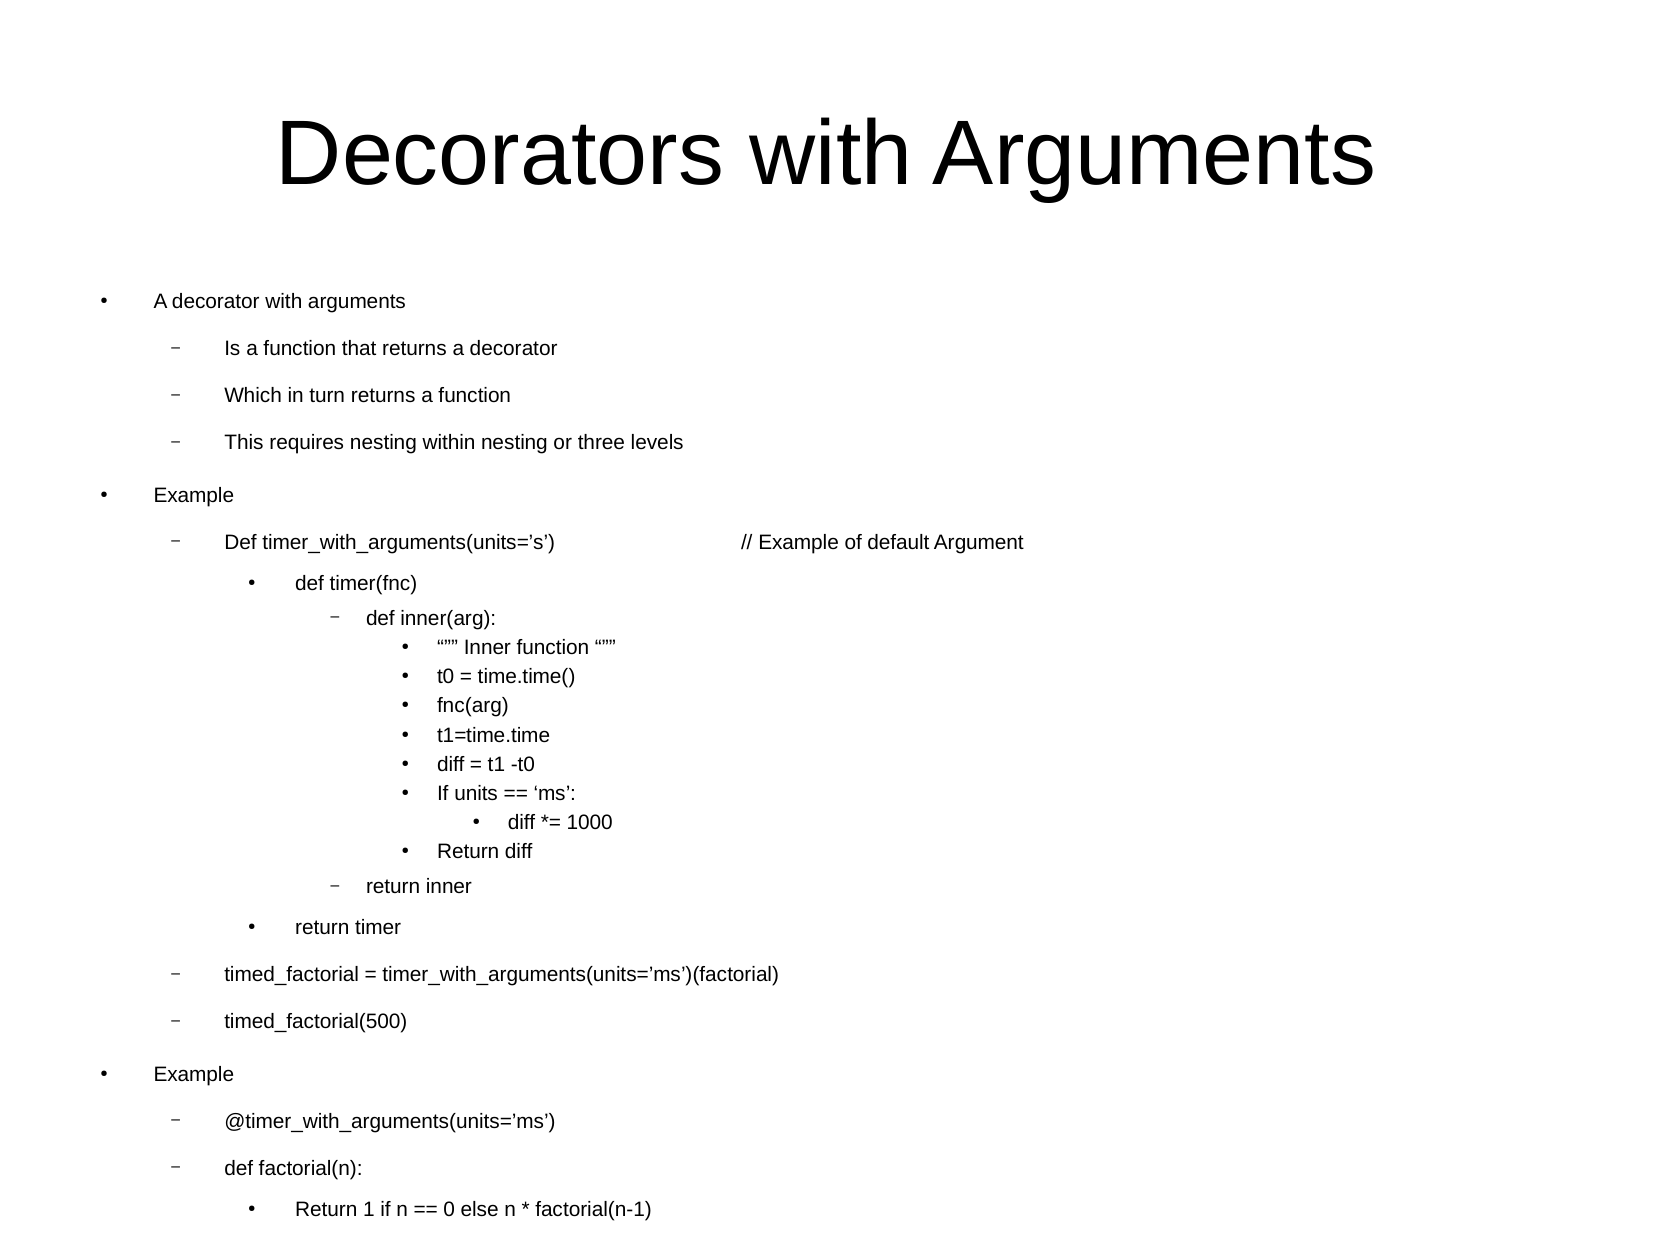

# Decorators with Arguments
A decorator with arguments
Is a function that returns a decorator
Which in turn returns a function
This requires nesting within nesting or three levels
Example
Def timer_with_arguments(units=’s’)			// Example of default Argument
def timer(fnc)
def inner(arg):
“”” Inner function “””
t0 = time.time()
fnc(arg)
t1=time.time
diff = t1 -t0
If units == ‘ms’:
diff *= 1000
Return diff
return inner
return timer
timed_factorial = timer_with_arguments(units=’ms’)(factorial)
timed_factorial(500)
Example
@timer_with_arguments(units=’ms’)
def factorial(n):
Return 1 if n == 0 else n * factorial(n-1)